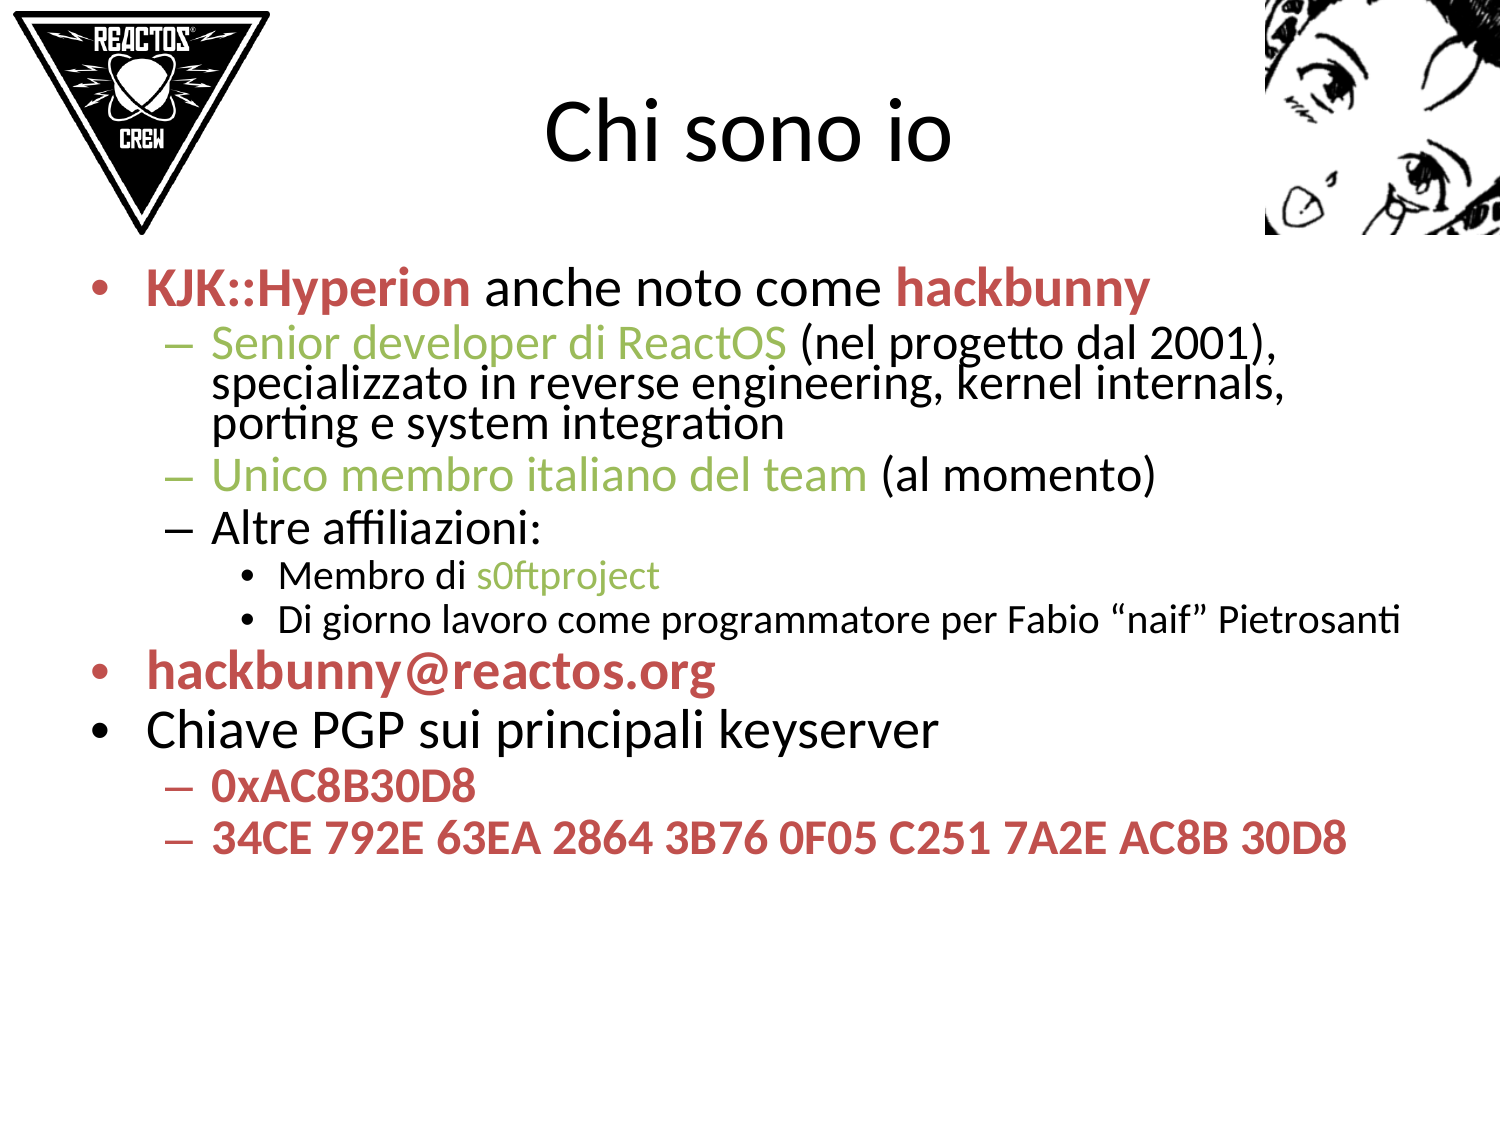

# Chi sono io
KJK::Hyperion anche noto come hackbunny
Senior developer di ReactOS (nel progetto dal 2001), specializzato in reverse engineering, kernel internals, porting e system integration
Unico membro italiano del team (al momento)
Altre affiliazioni:
Membro di s0ftproject
Di giorno lavoro come programmatore per Fabio “naif” Pietrosanti
hackbunny@reactos.org
Chiave PGP sui principali keyserver
0xAC8B30D8
34CE 792E 63EA 2864 3B76 0F05 C251 7A2E AC8B 30D8